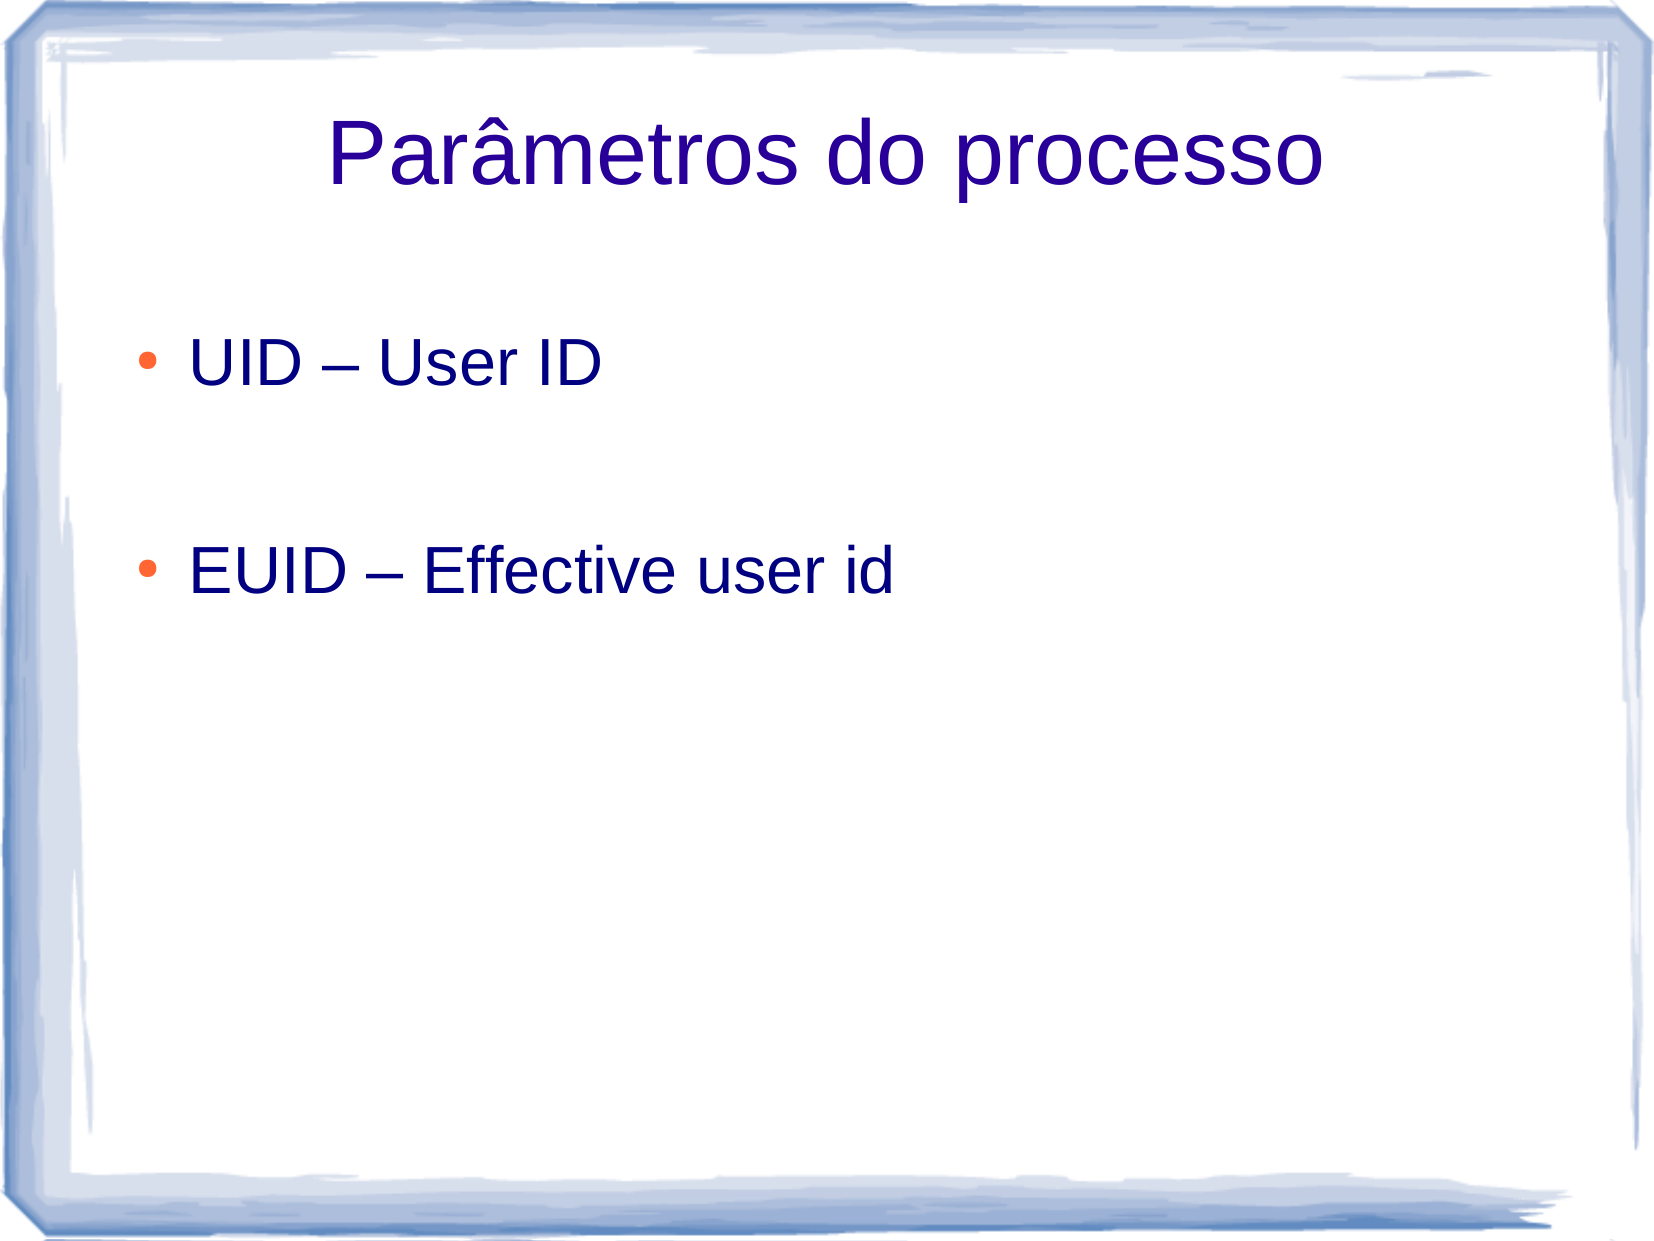

# Parâmetros do processo
UID – User ID
EUID – Effective user id